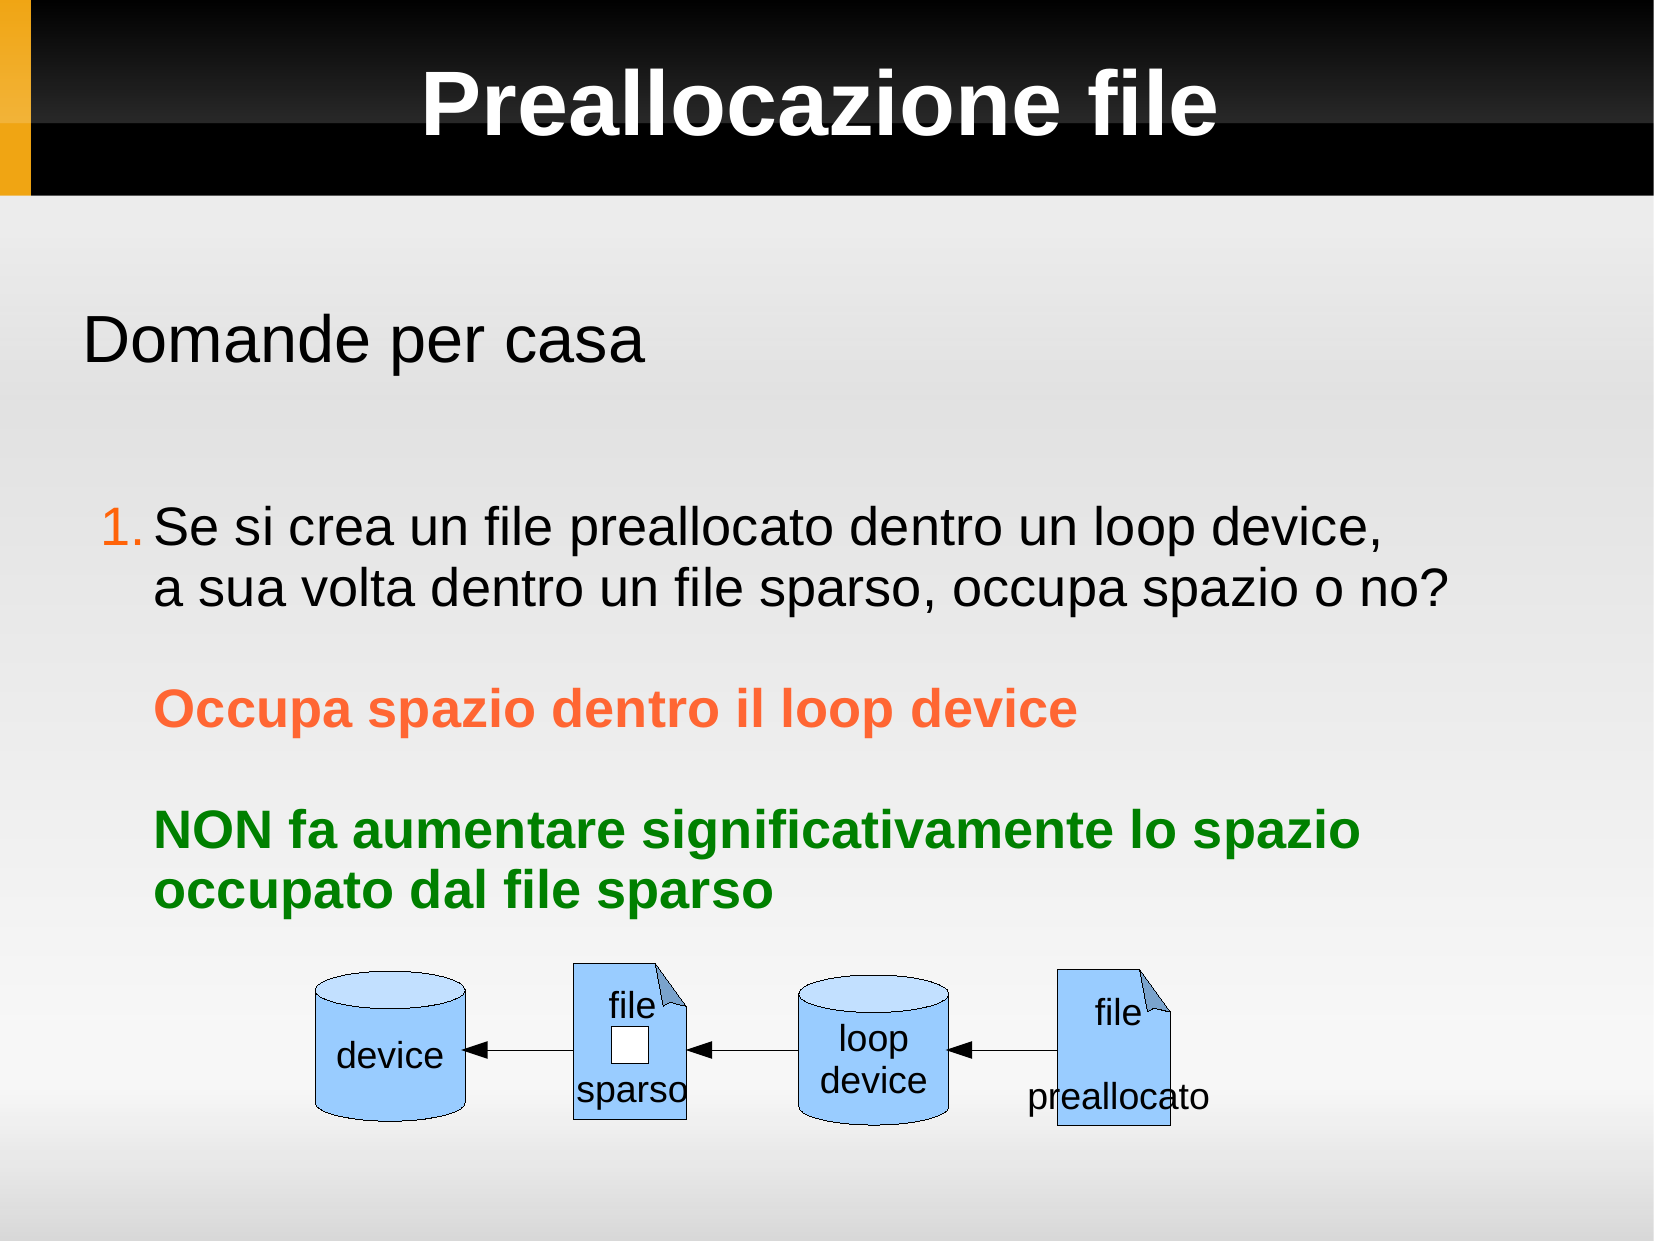

Preallocazione file
# Domande per casa
Se si crea un file preallocato dentro un loop device,
a sua volta dentro un file sparso, occupa spazio o no?
Occupa spazio dentro il loop device
NON fa aumentare significativamente lo spazio occupato dal file sparso
device
loop
device
file
sparso
file
preallocato